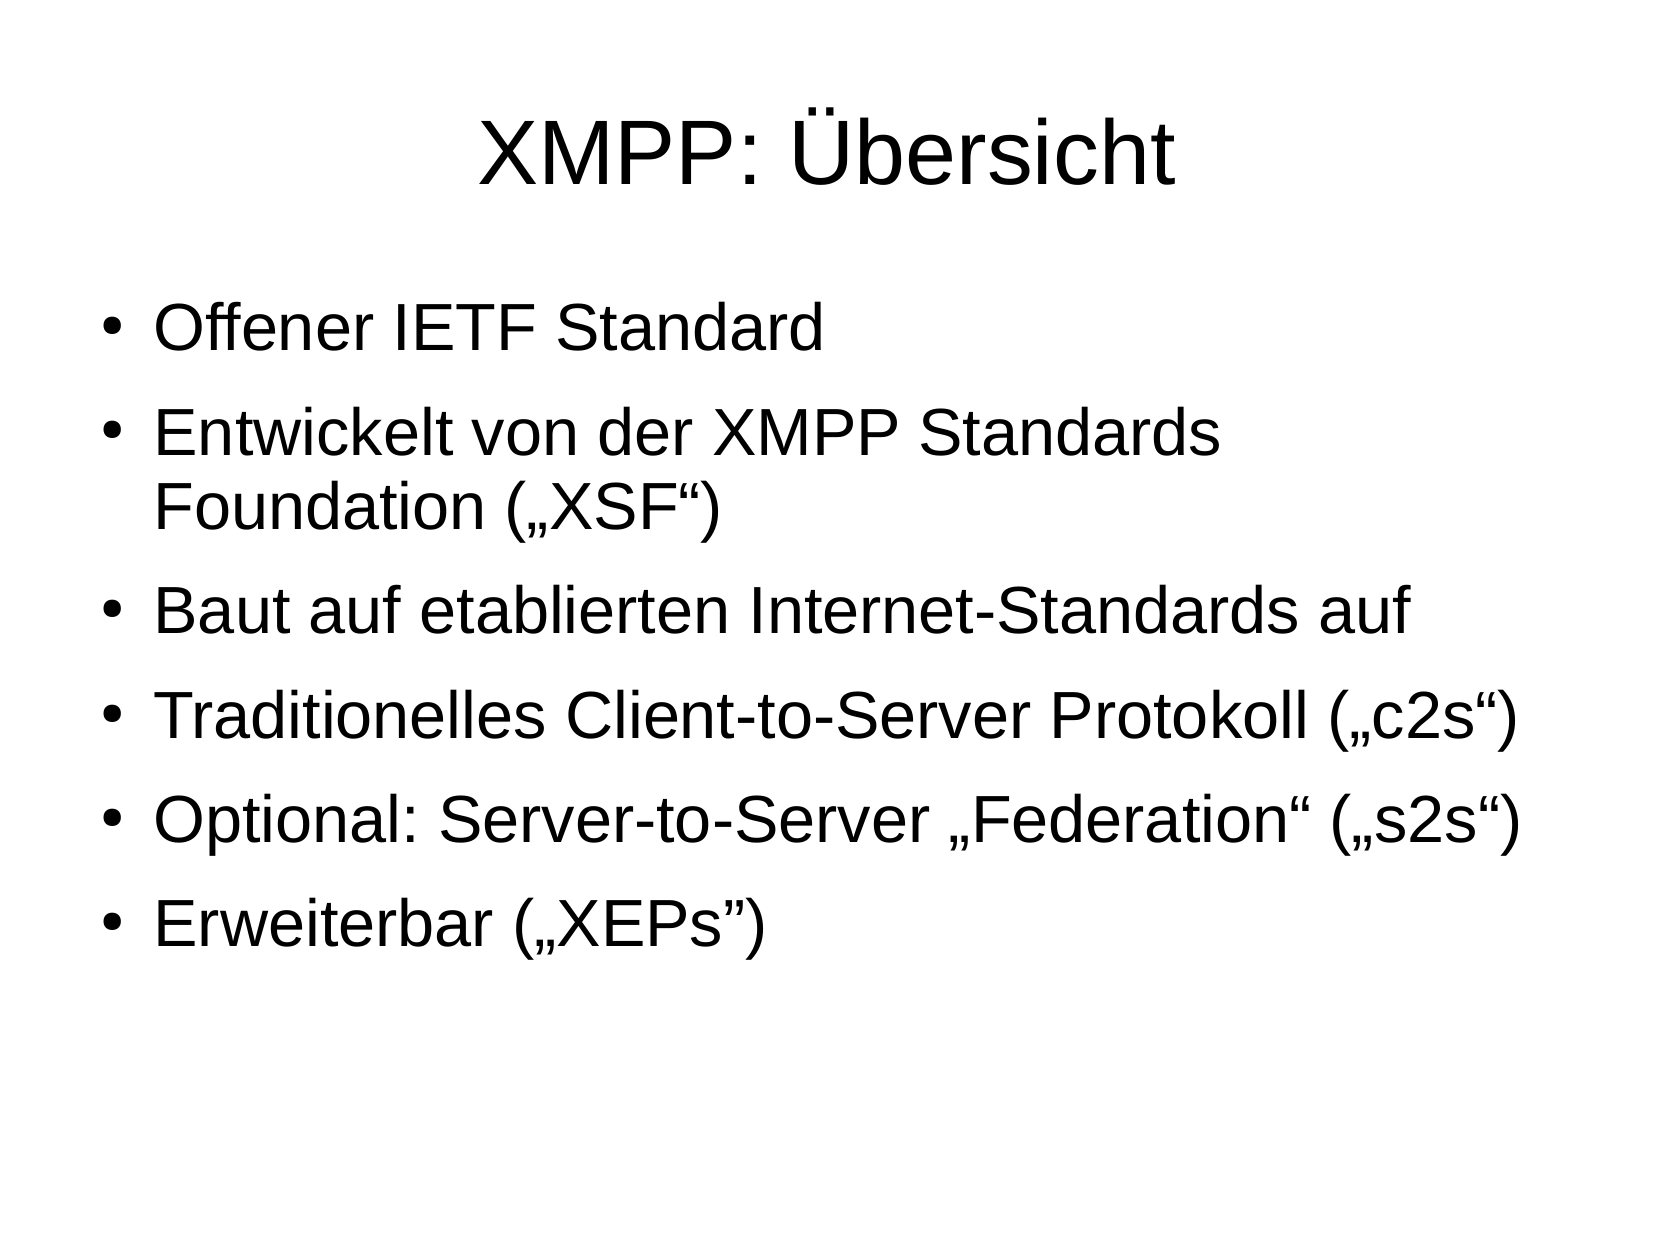

# XMPP: Übersicht
Offener IETF Standard
Entwickelt von der XMPP Standards Foundation („XSF“)
Baut auf etablierten Internet-Standards auf
Traditionelles Client-to-Server Protokoll („c2s“)
Optional: Server-to-Server „Federation“ („s2s“)
Erweiterbar („XEPs”)